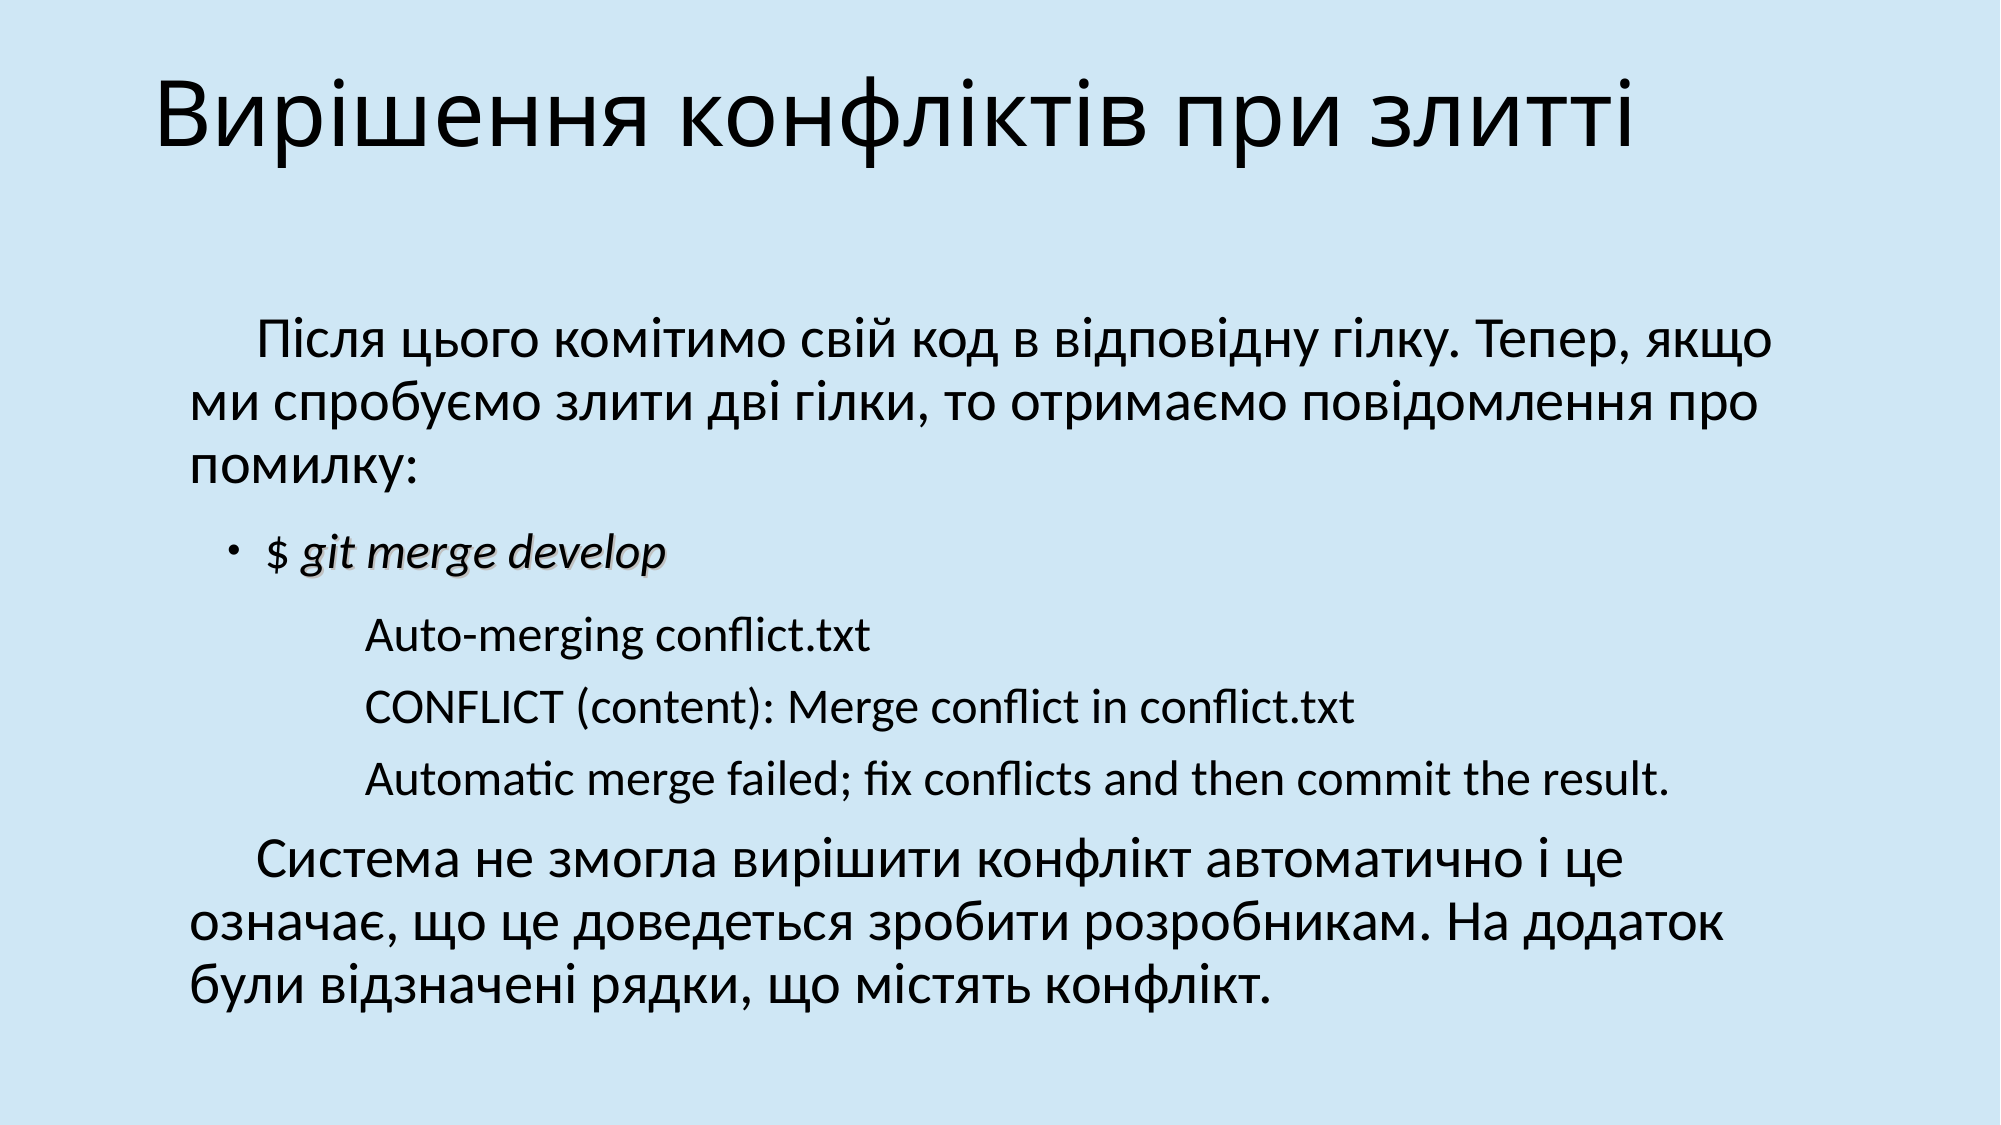

# Вирішення конфліктів при злитті
 Після цього комітимо свій код в відповідну гілку. Тепер, якщо ми спробуємо злити дві гілки, то отримаємо повідомлення про помилку:
$ git merge develop
Auto-merging conflict.txt
CONFLICT (content): Merge conflict in conflict.txt
Automatic merge failed; fix conflicts and then commit the result.
 Система не змогла вирішити конфлікт автоматично і це означає, що це доведеться зробити розробникам. На додаток були відзначені рядки, що містять конфлікт.